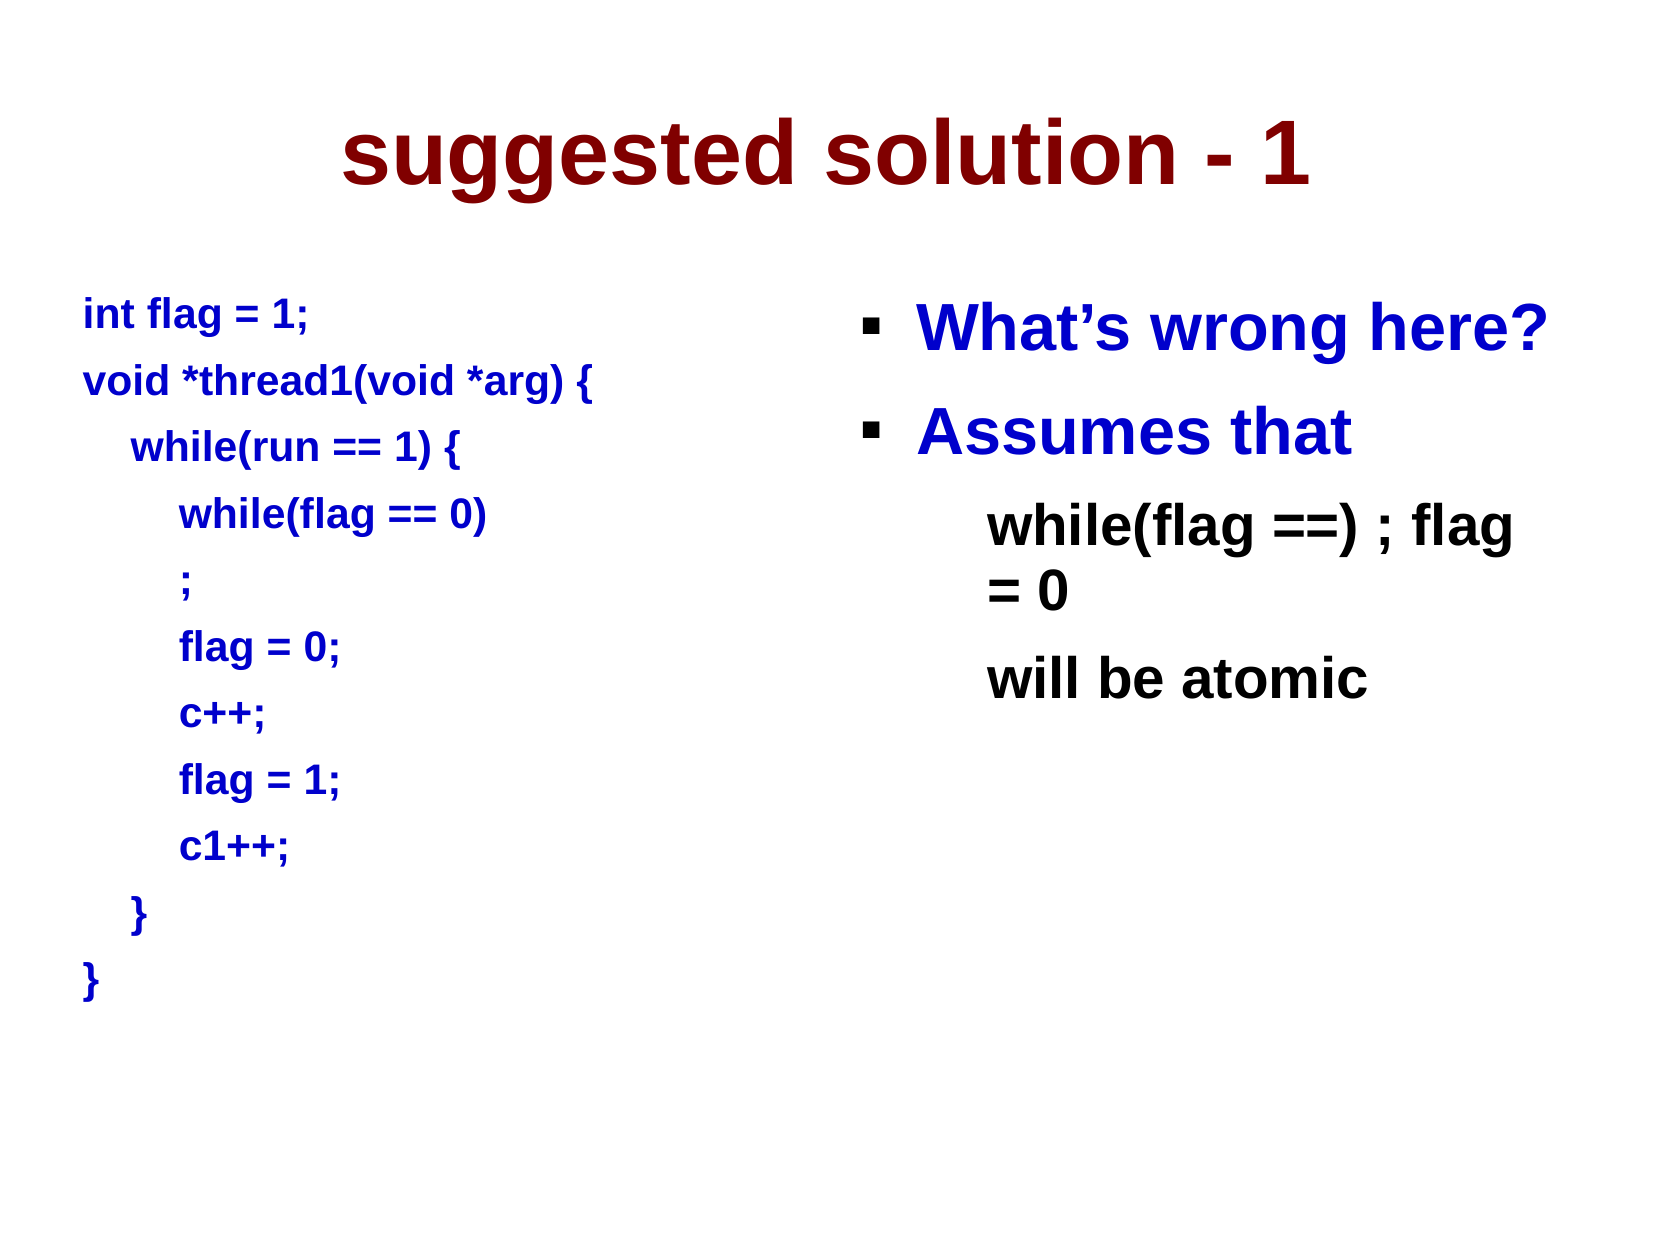

# suggested solution - 1
int flag = 1;
void *thread1(void *arg) {
 while(run == 1) {
 while(flag == 0)
 ;
 flag = 0;
 c++;
 flag = 1;
 c1++;
 }
}
What’s wrong here?
Assumes that
while(flag ==) ; flag = 0
will be atomic